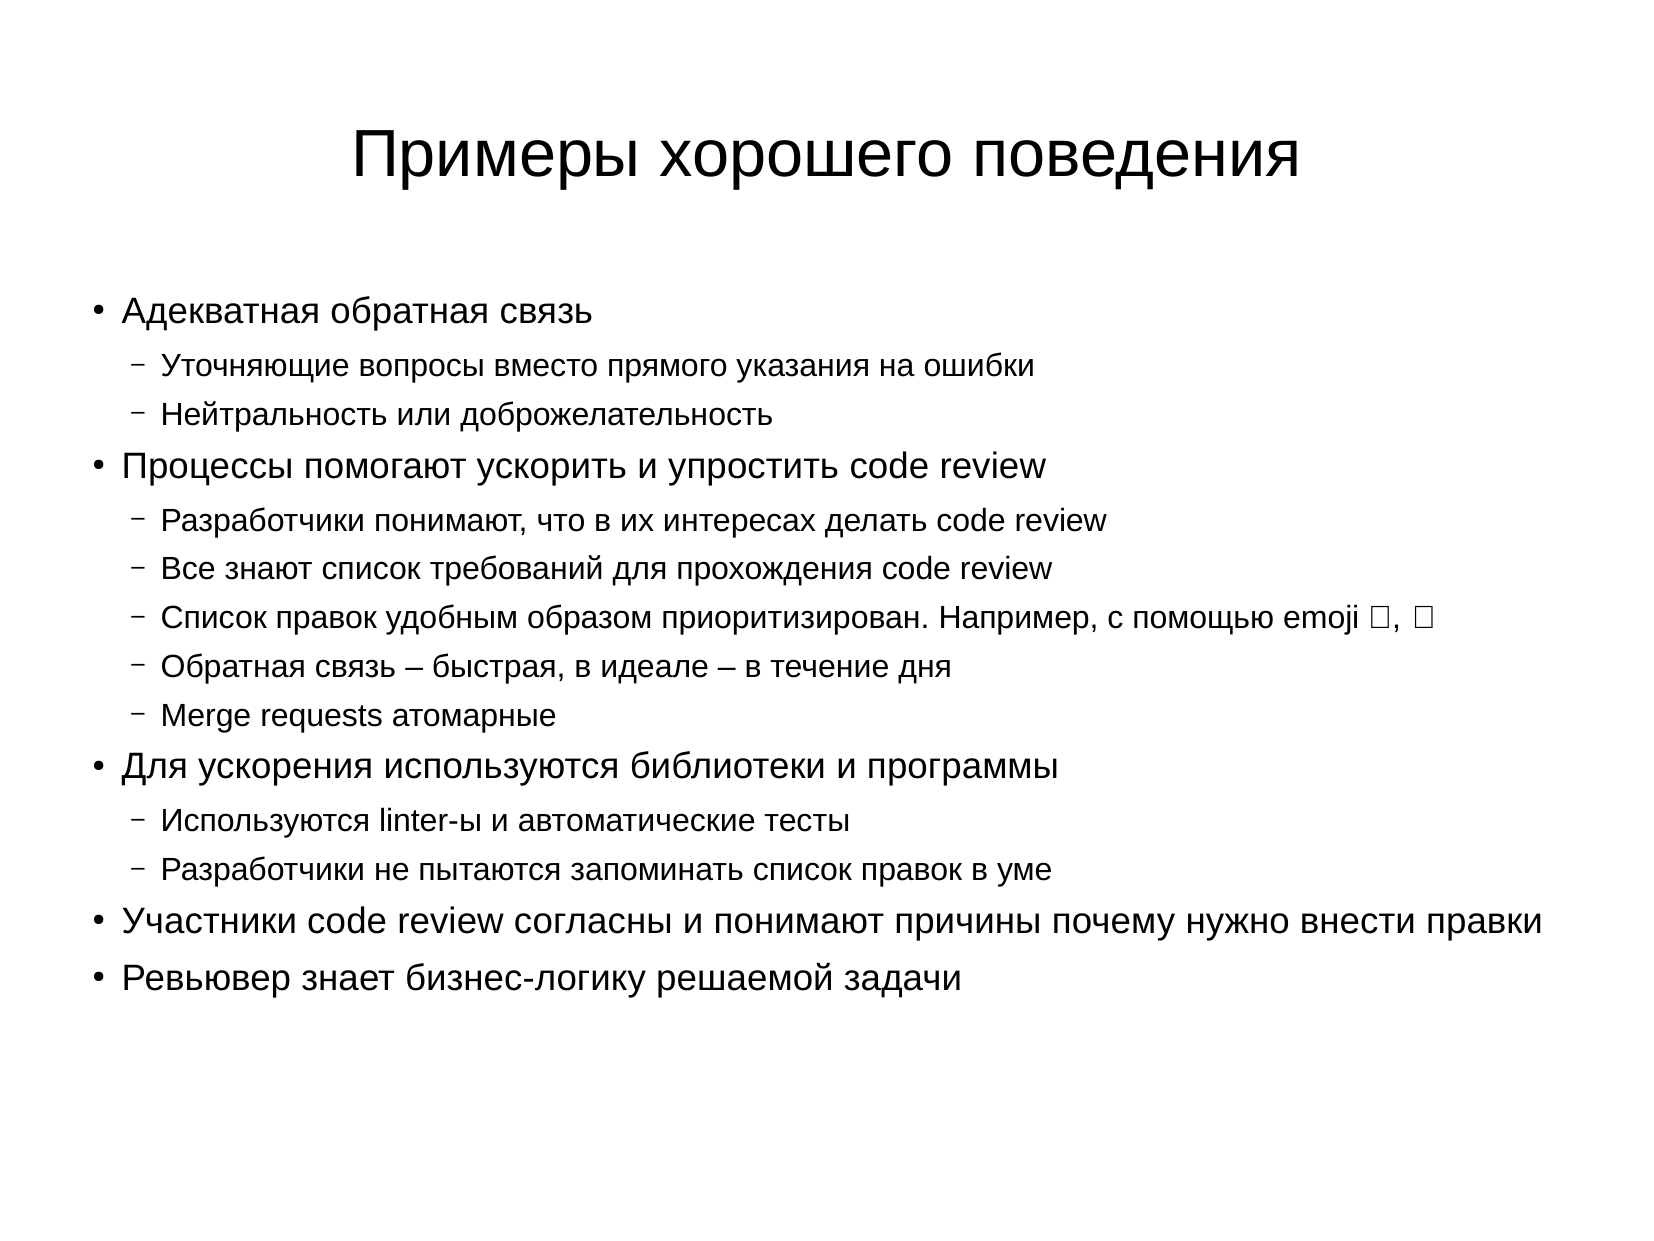

# Примеры хорошего поведения
Адекватная обратная связь
Уточняющие вопросы вместо прямого указания на ошибки
Нейтральность или доброжелательность
Процессы помогают ускорить и упростить code review
Разработчики понимают, что в их интересах делать code review
Все знают список требований для прохождения code review
Список правок удобным образом приоритизирован. Например, с помощью emoji 🔥, 💬
Обратная связь – быстрая, в идеале – в течение дня
Merge requests атомарные
Для ускорения используются библиотеки и программы
Используются linter-ы и автоматические тесты
Разработчики не пытаются запоминать список правок в уме
Участники code review согласны и понимают причины почему нужно внести правки
Ревьювер знает бизнес-логику решаемой задачи